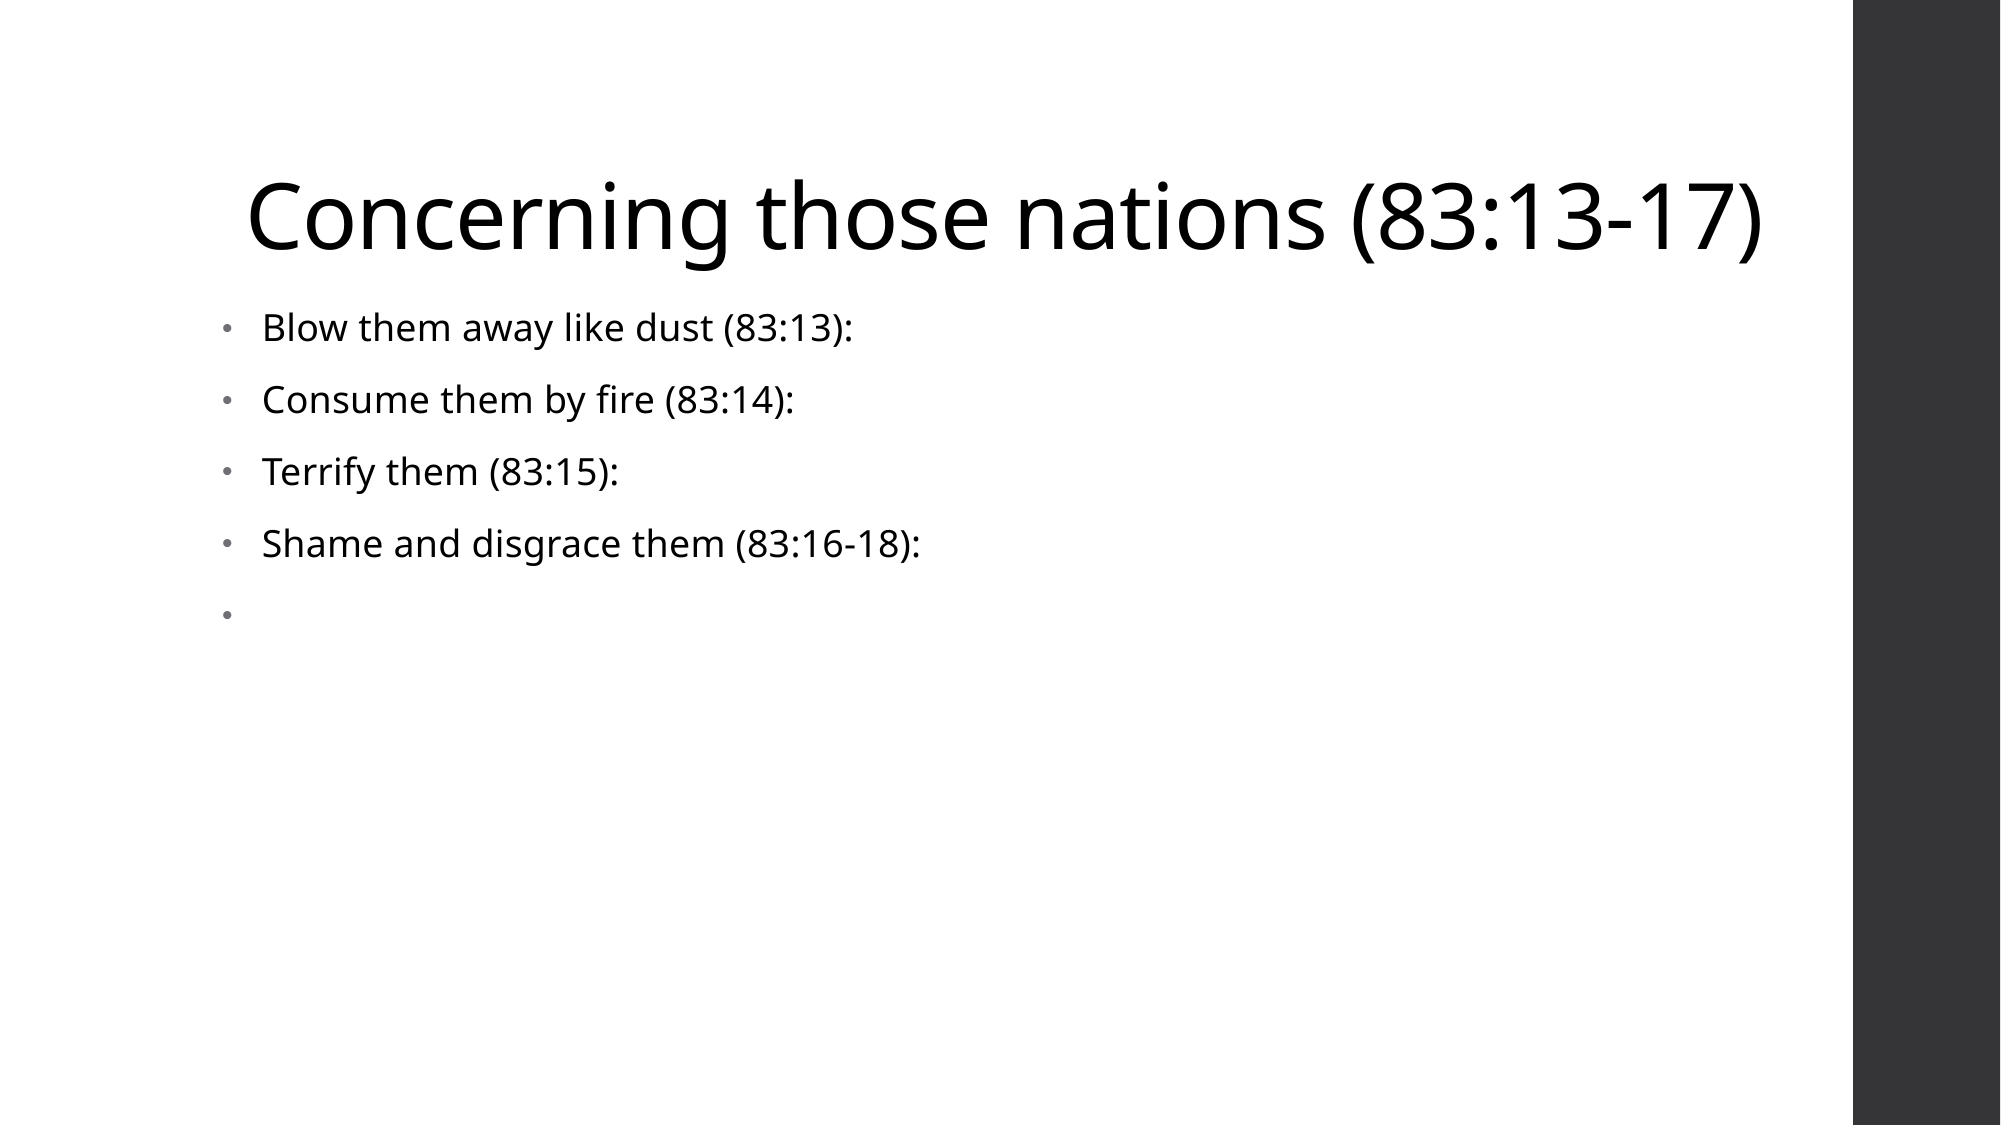

# Concerning those nations (83:13-17)
 Blow them away like dust (83:13):
 Consume them by fire (83:14):
 Terrify them (83:15):
 Shame and disgrace them (83:16-18):